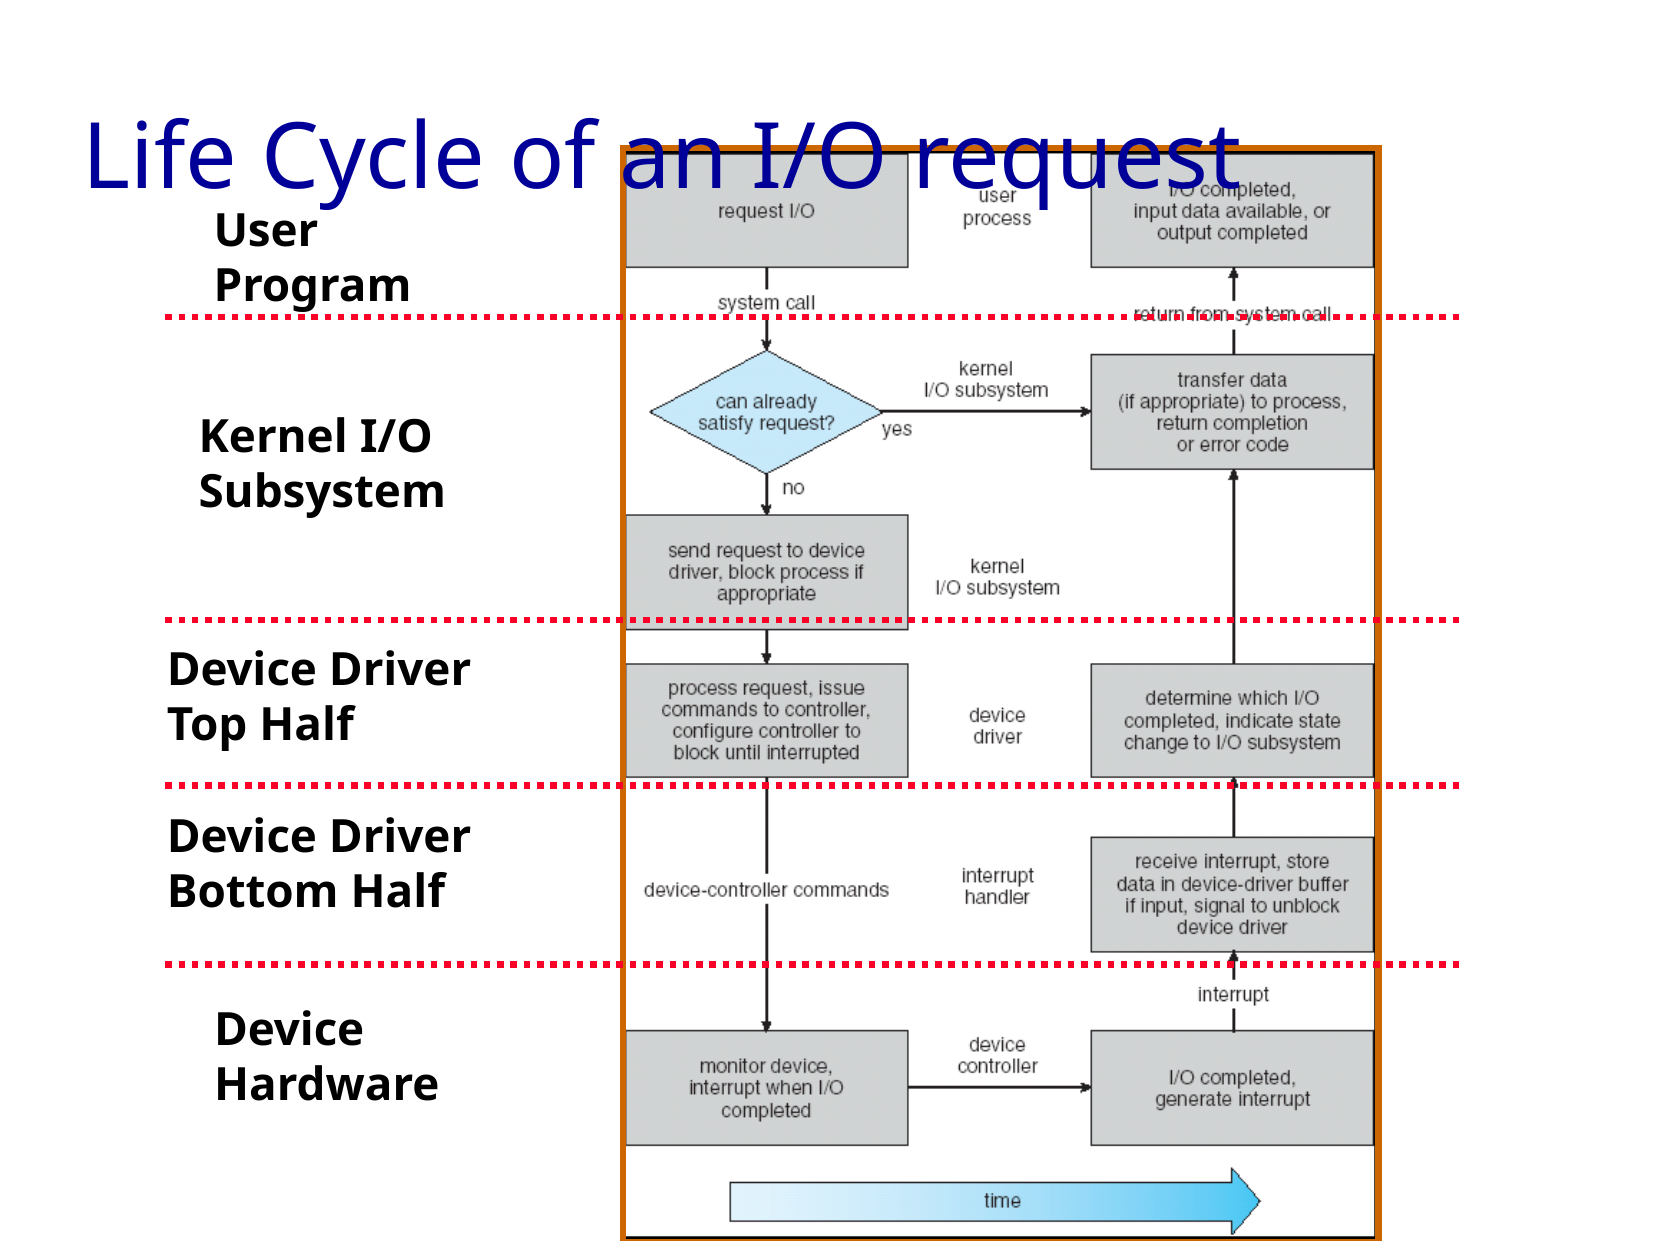

# Life Cycle of an I/O request
User
Program
Kernel I/O
Subsystem
Device Driver
Top Half
Device Driver
Bottom Half
Device
Hardware